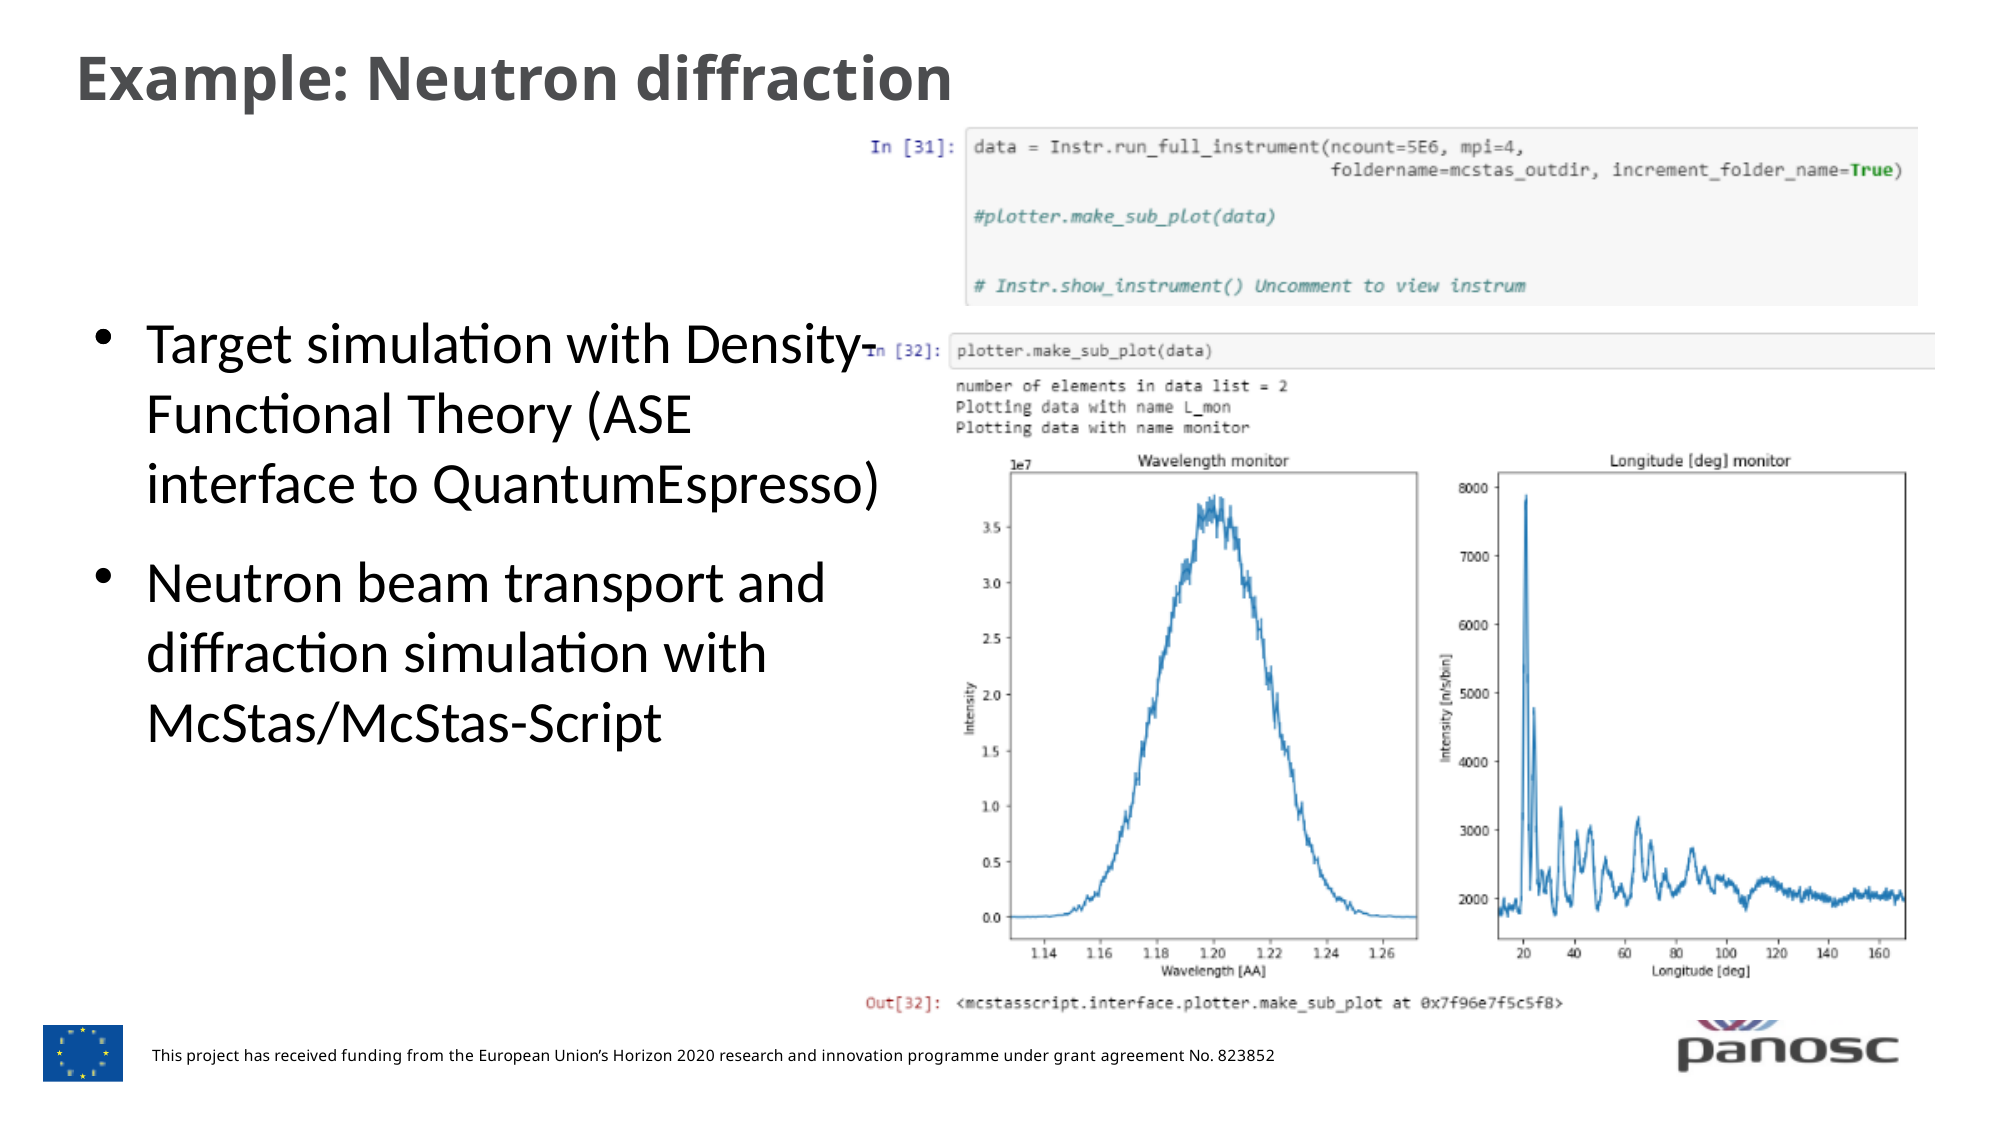

Example: Neutron diffraction
Target simulation with Density- Functional Theory (ASE interface to QuantumEspresso)
Neutron beam transport and diffraction simulation with McStas/McStas-Script